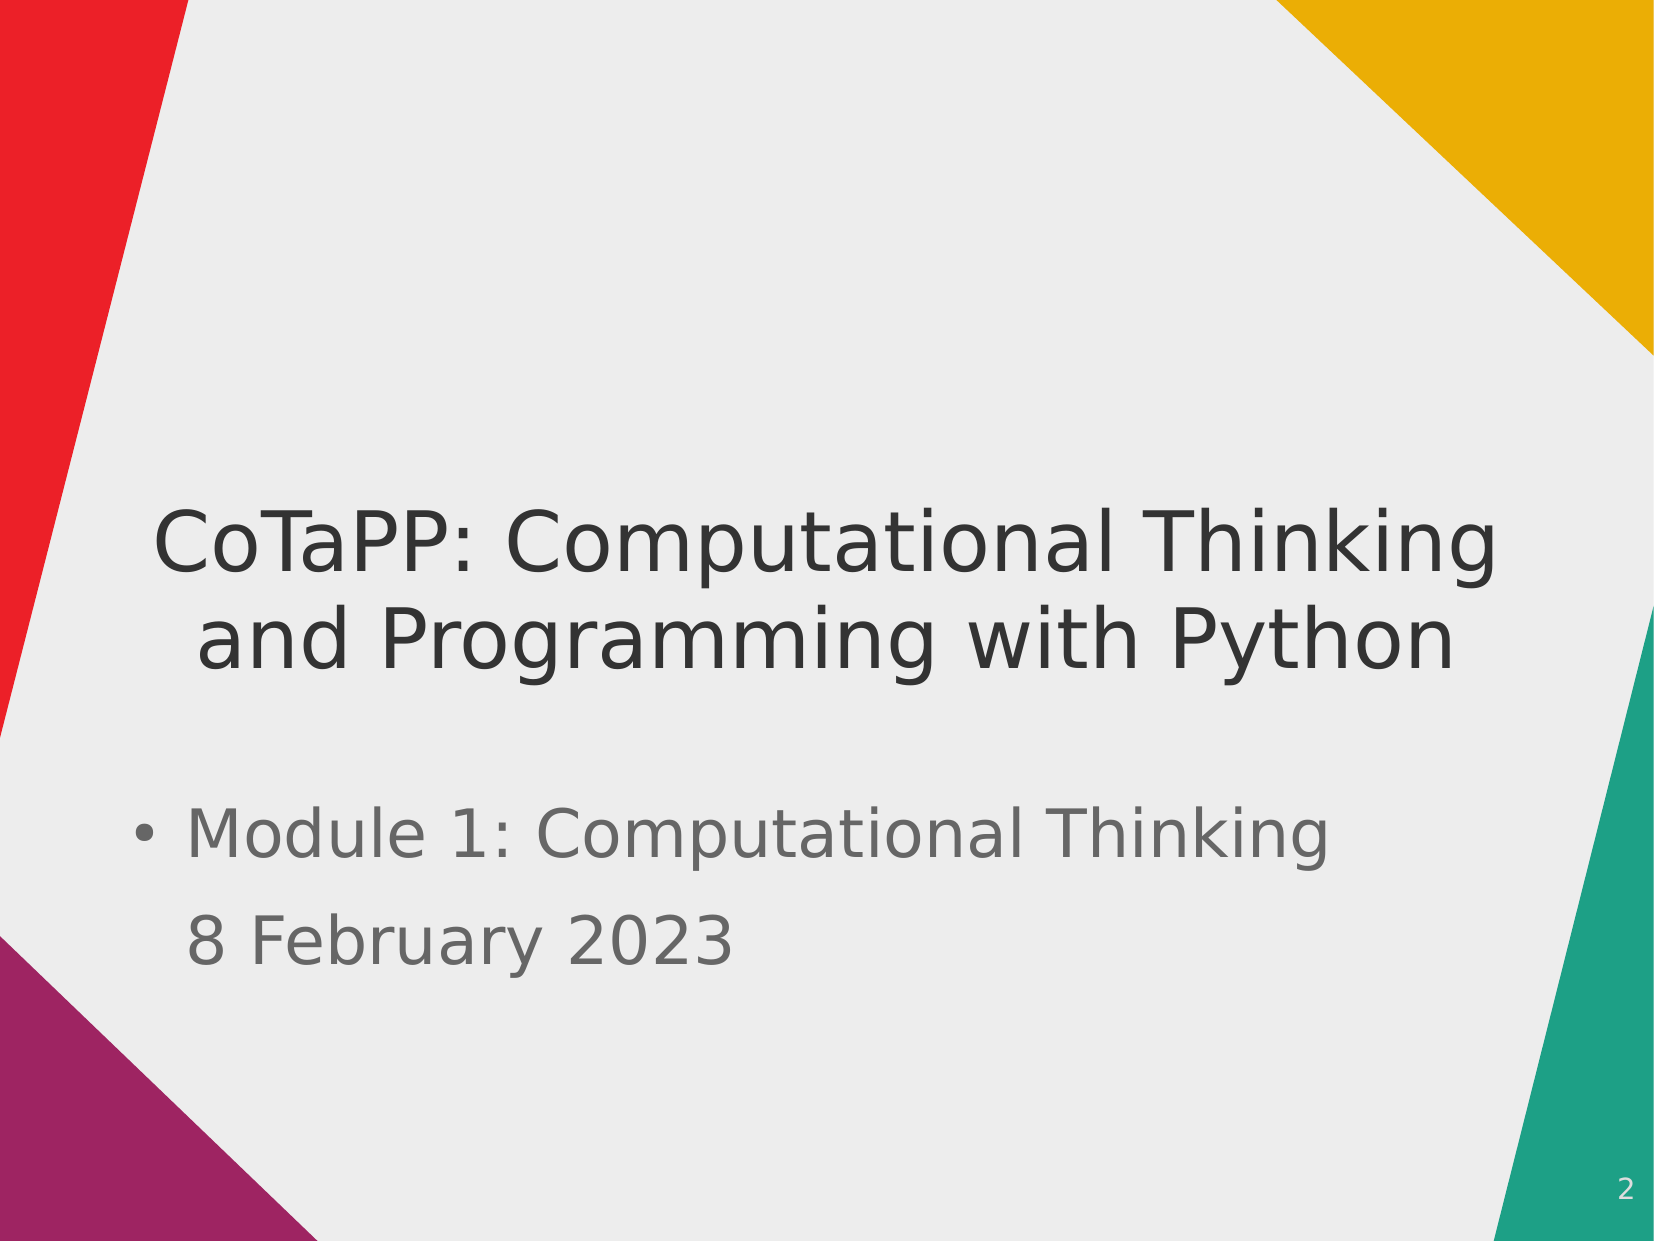

# CoTaPP: Computational Thinking and Programming with Python
Module 1: Computational Thinking
8 February 2023
2